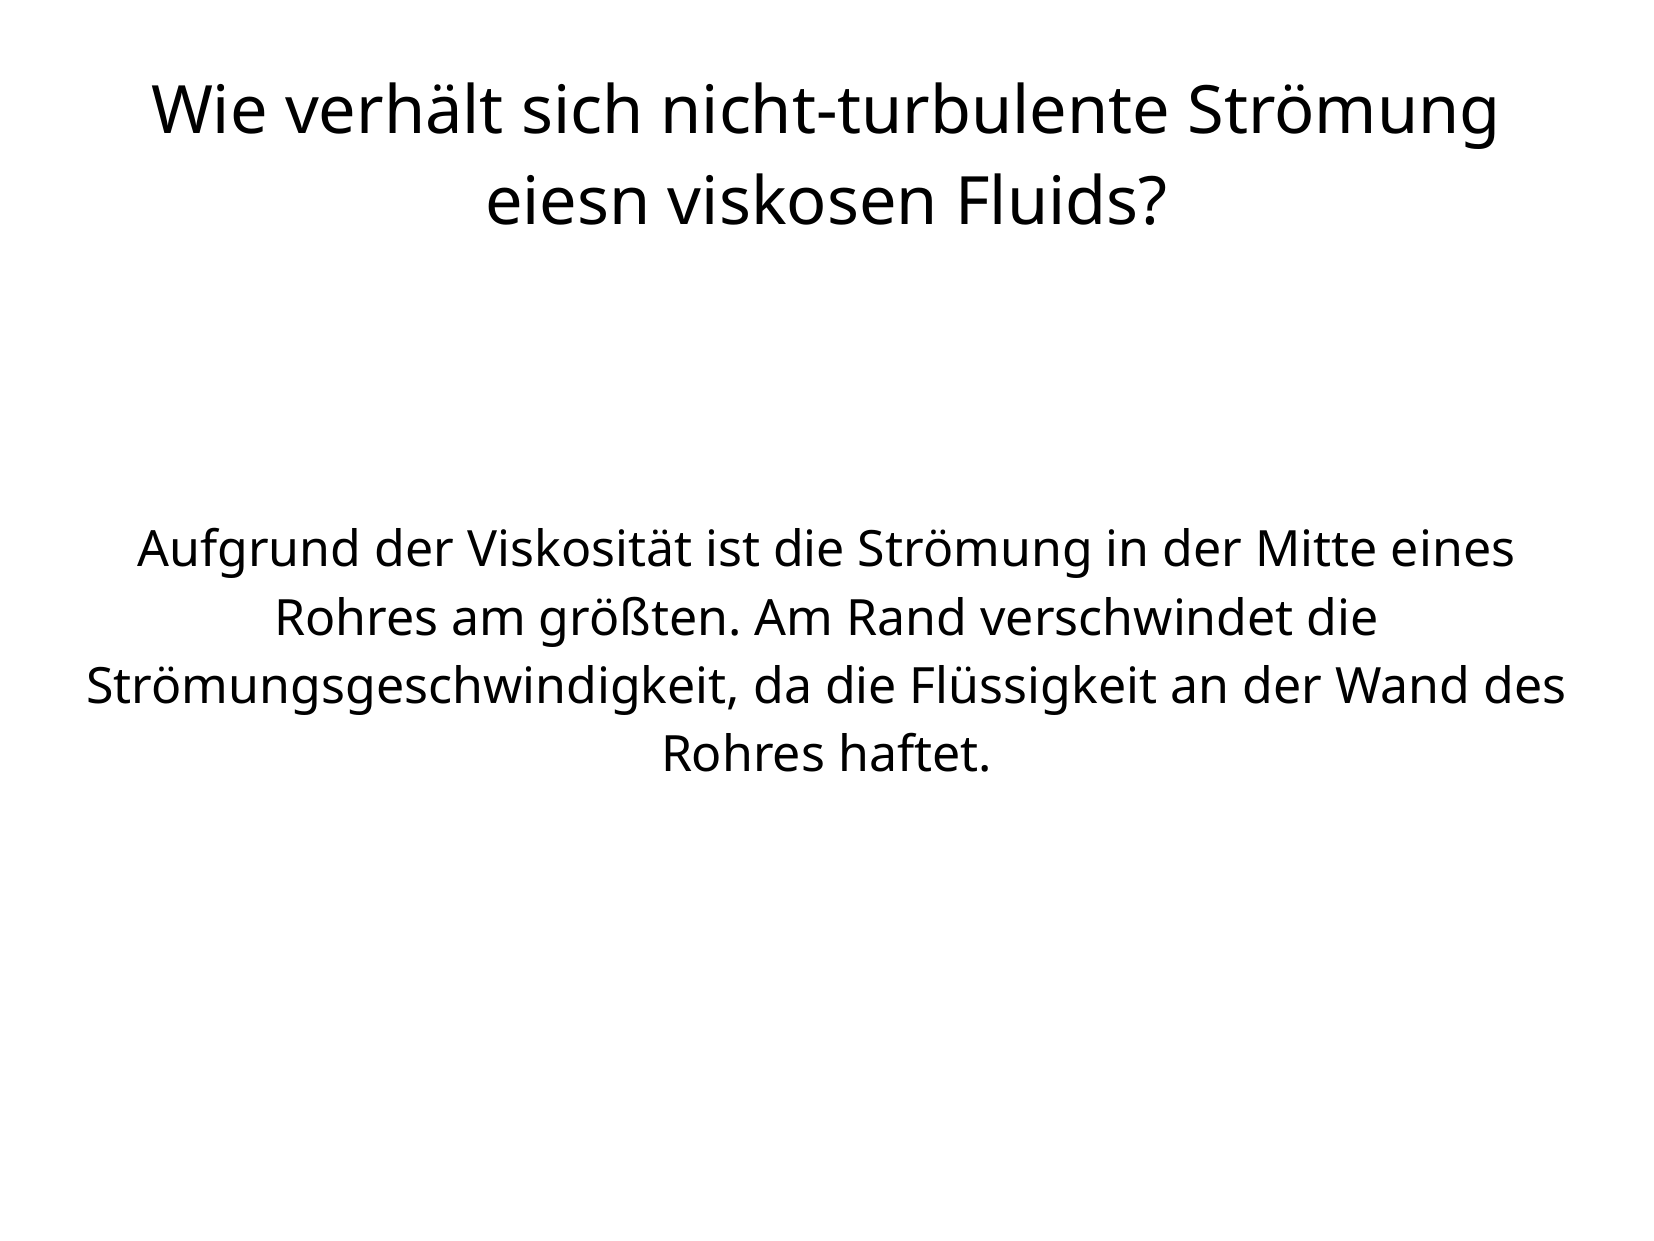

# Wie verhält sich nicht-turbulente Strömung eiesn viskosen Fluids?
Aufgrund der Viskosität ist die Strömung in der Mitte eines Rohres am größten. Am Rand verschwindet die Strömungsgeschwindigkeit, da die Flüssigkeit an der Wand des Rohres haftet.